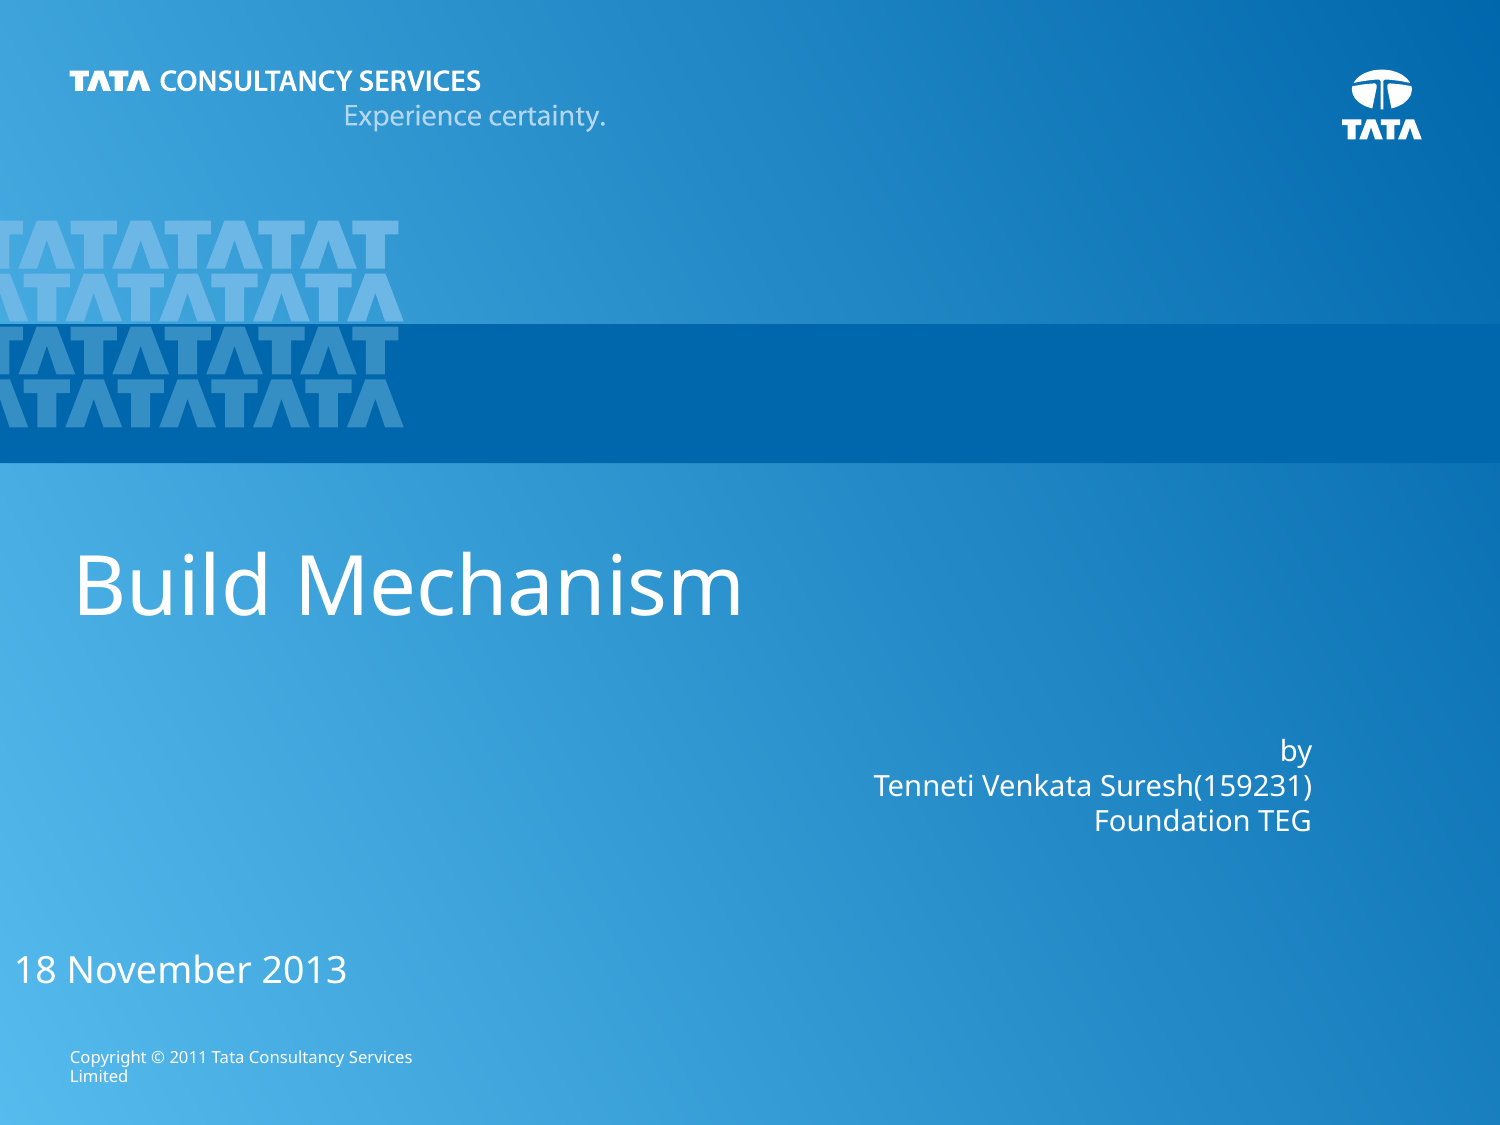

# Build Mechanism
by
Tenneti Venkata Suresh(159231)
Foundation TEG
18 November 2013